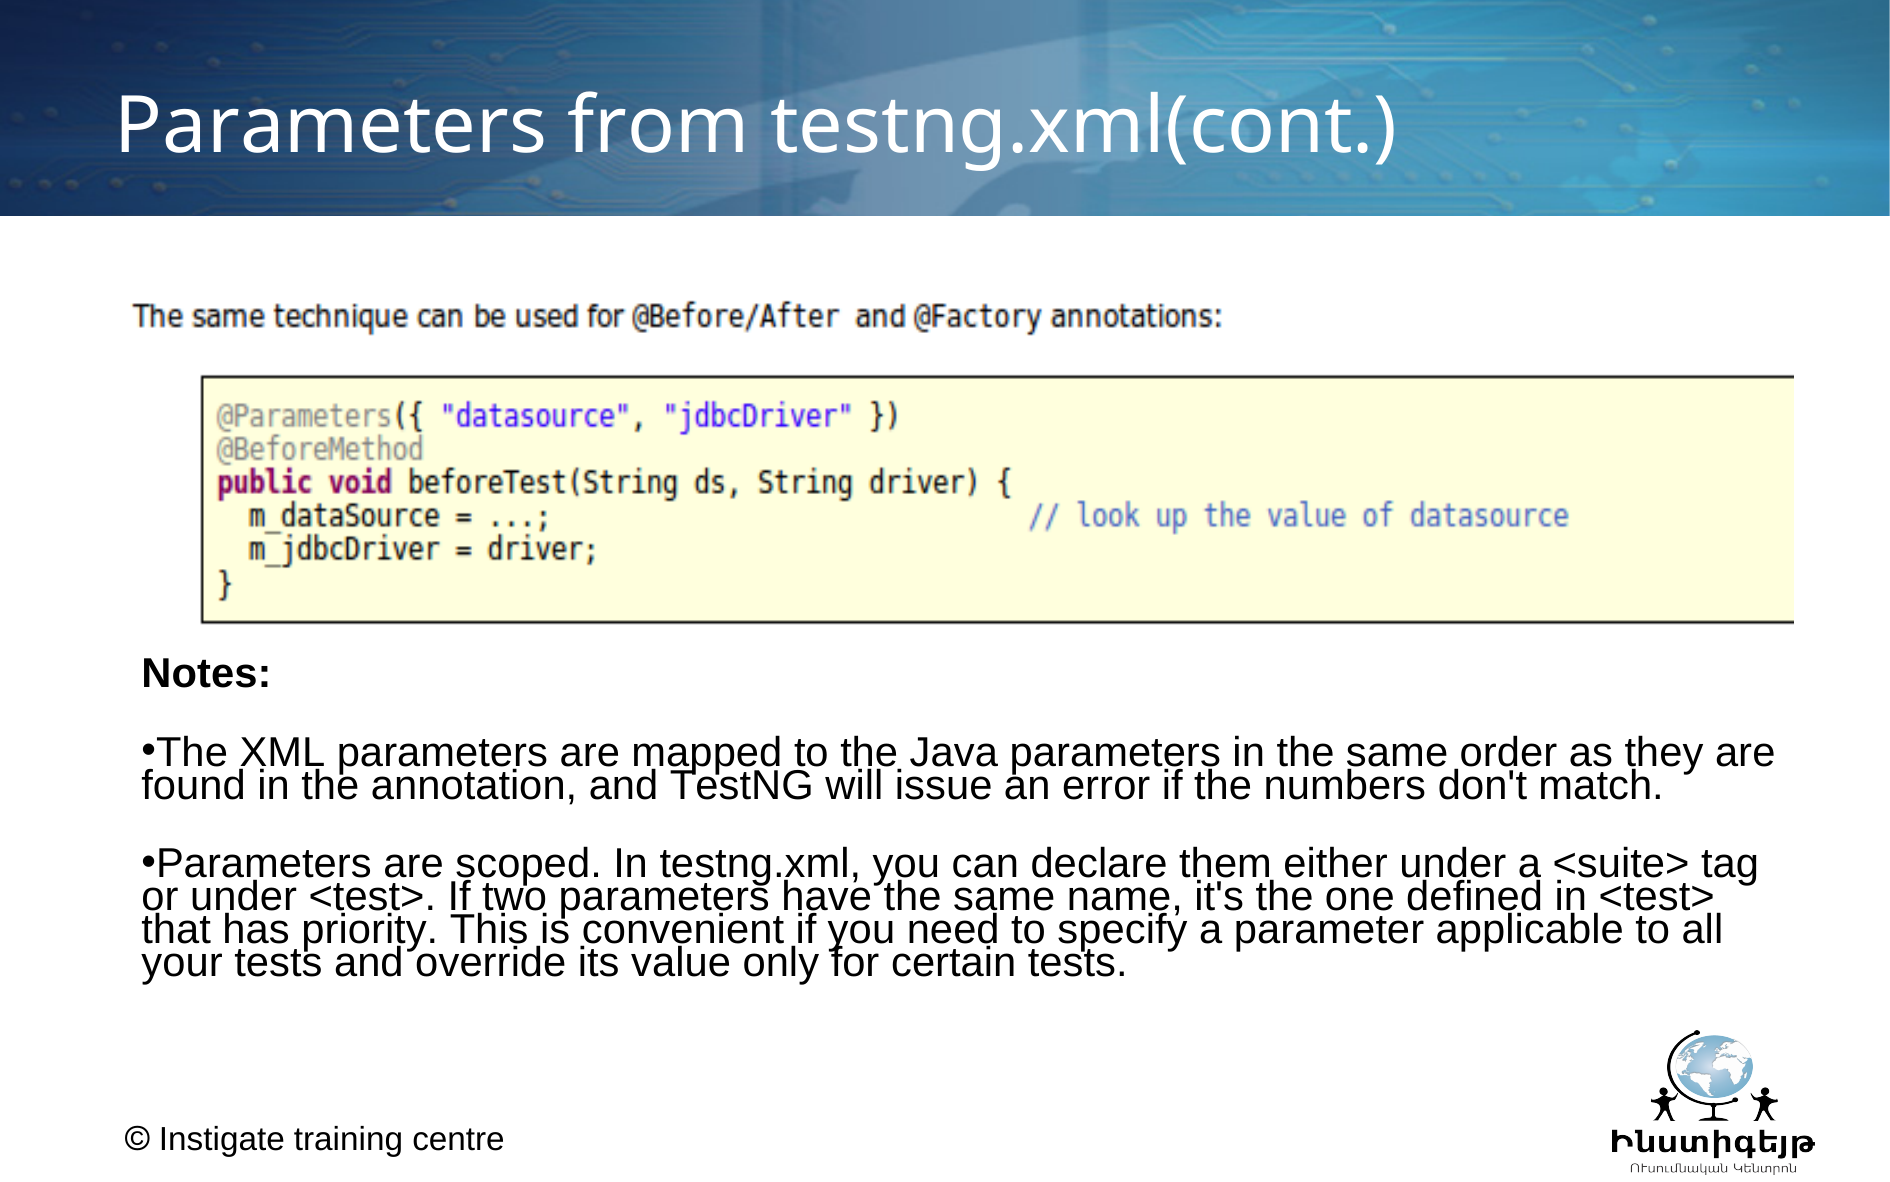

# Parameters from testng.xml(cont.)
Notes:
The XML parameters are mapped to the Java parameters in the same order as they are found in the annotation, and TestNG will issue an error if the numbers don't match.
Parameters are scoped. In testng.xml, you can declare them either under a <suite> tag or under <test>. If two parameters have the same name, it's the one defined in <test> that has priority. This is convenient if you need to specify a parameter applicable to all your tests and override its value only for certain tests.